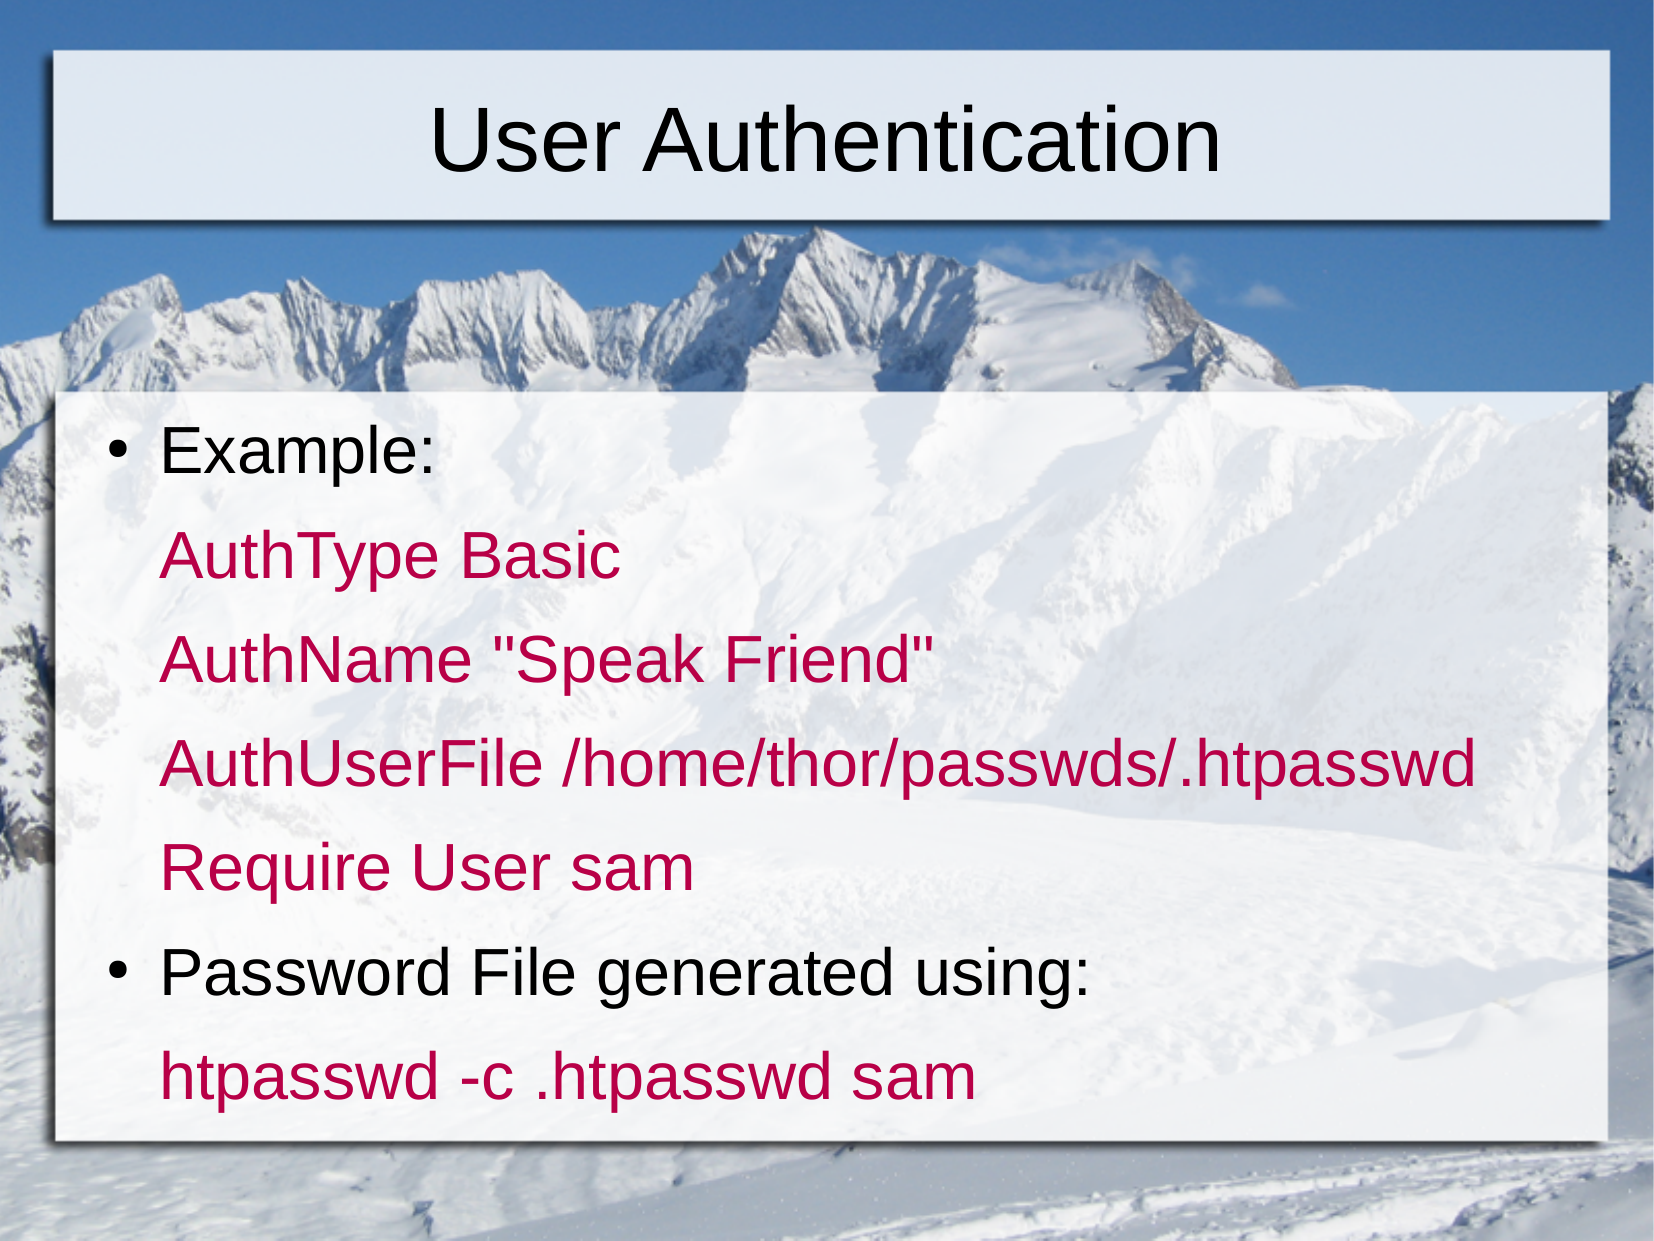

# User Authentication
Example:
AuthType Basic
AuthName "Speak Friend"
AuthUserFile /home/thor/passwds/.htpasswd
Require User sam
Password File generated using:
htpasswd -c .htpasswd sam